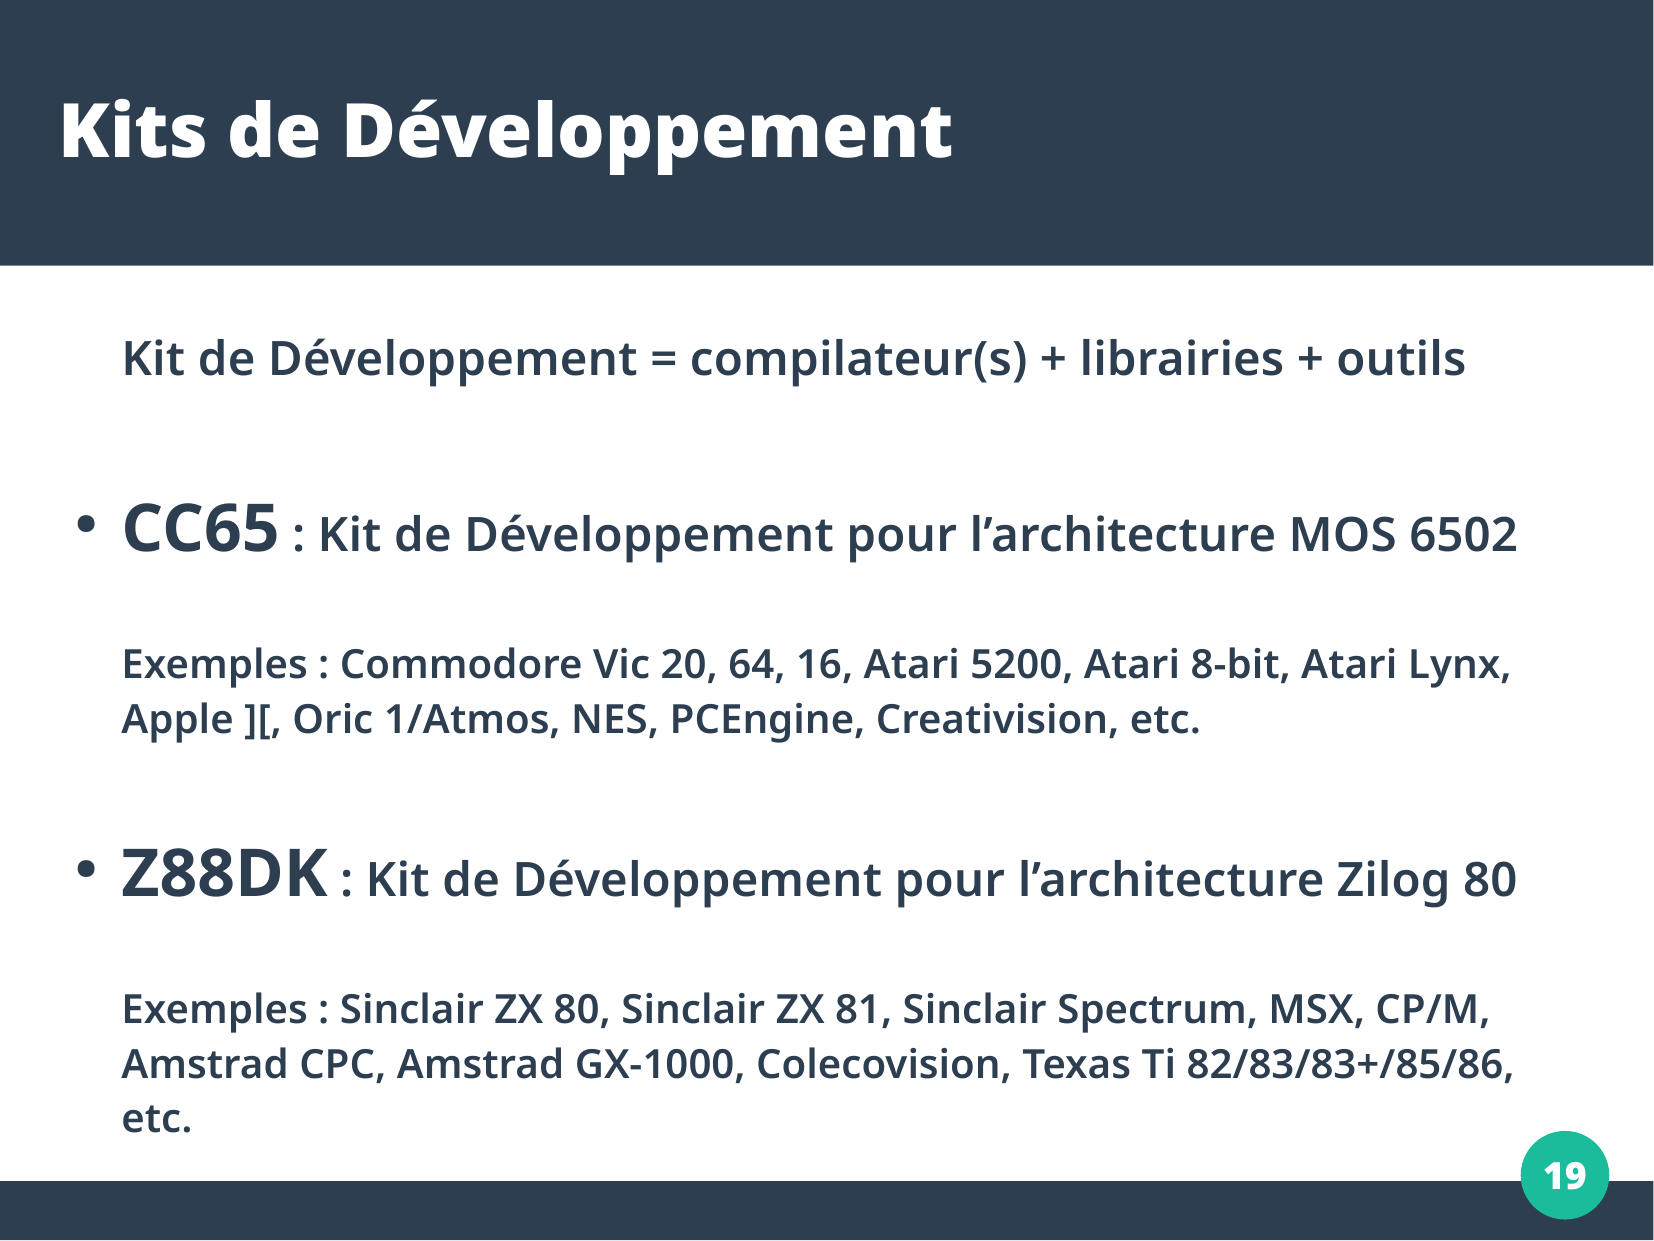

# Kits de Développement
Kit de Développement = compilateur(s) + librairies + outils
CC65 : Kit de Développement pour l’architecture MOS 6502
Exemples : Commodore Vic 20, 64, 16, Atari 5200, Atari 8-bit, Atari Lynx, Apple ][, Oric 1/Atmos, NES, PCEngine, Creativision, etc.
Z88DK : Kit de Développement pour l’architecture Zilog 80
Exemples : Sinclair ZX 80, Sinclair ZX 81, Sinclair Spectrum, MSX, CP/M, Amstrad CPC, Amstrad GX-1000, Colecovision, Texas Ti 82/83/83+/85/86, etc.
19